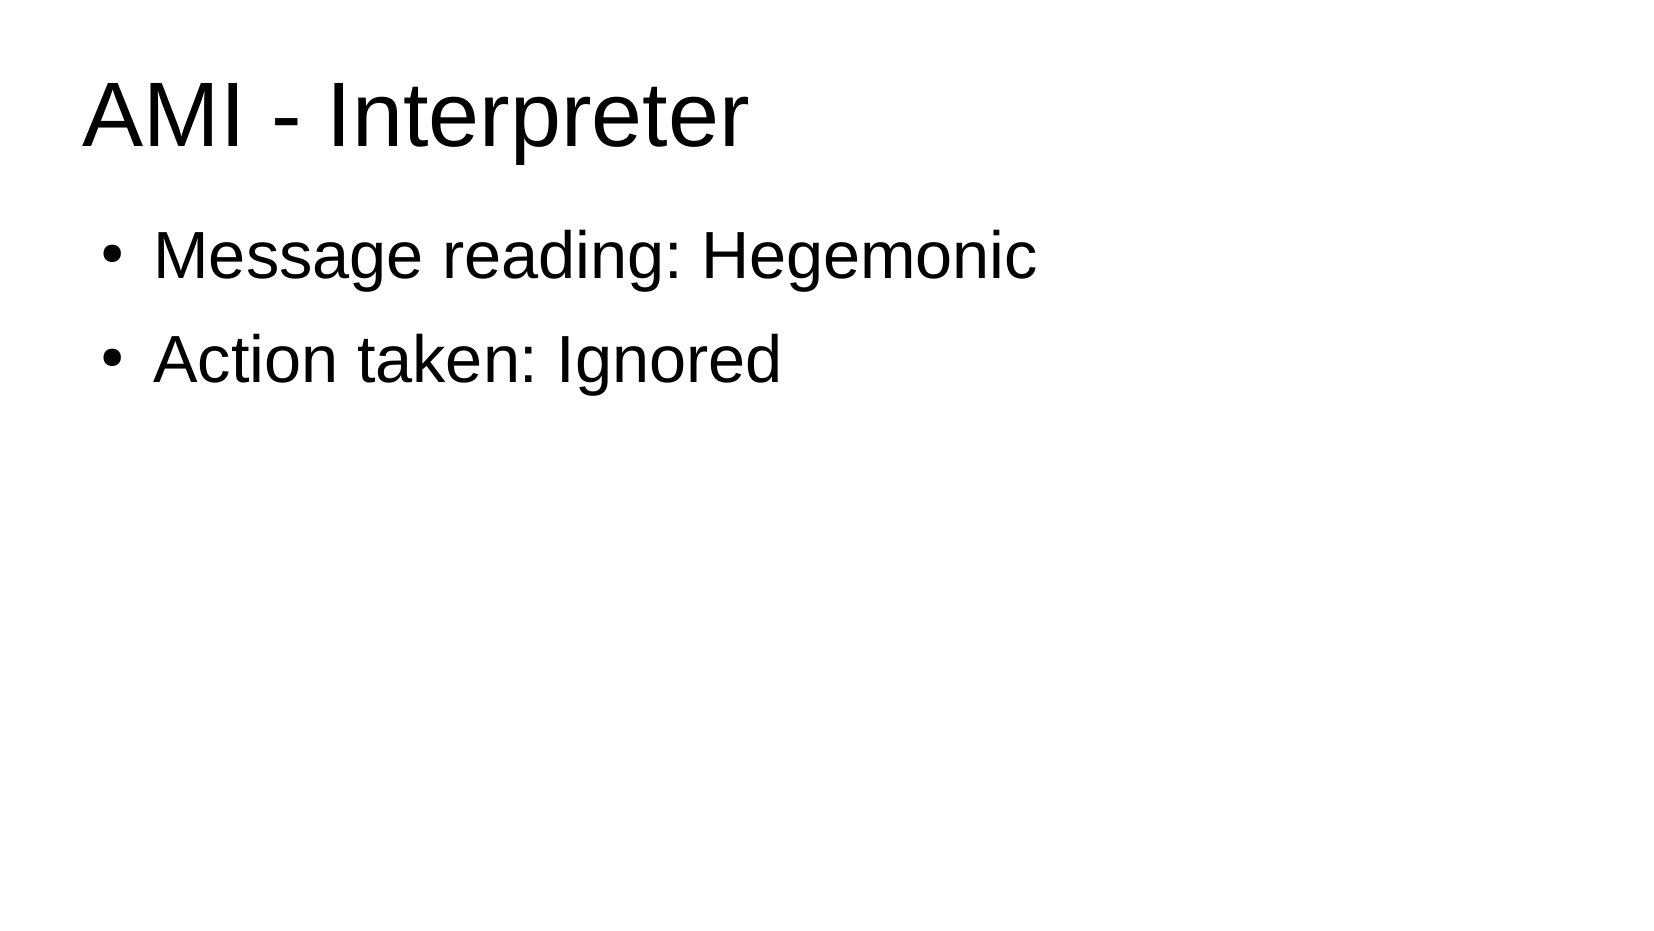

# AMI - Interpreter
Message reading: Hegemonic
Action taken: Ignored